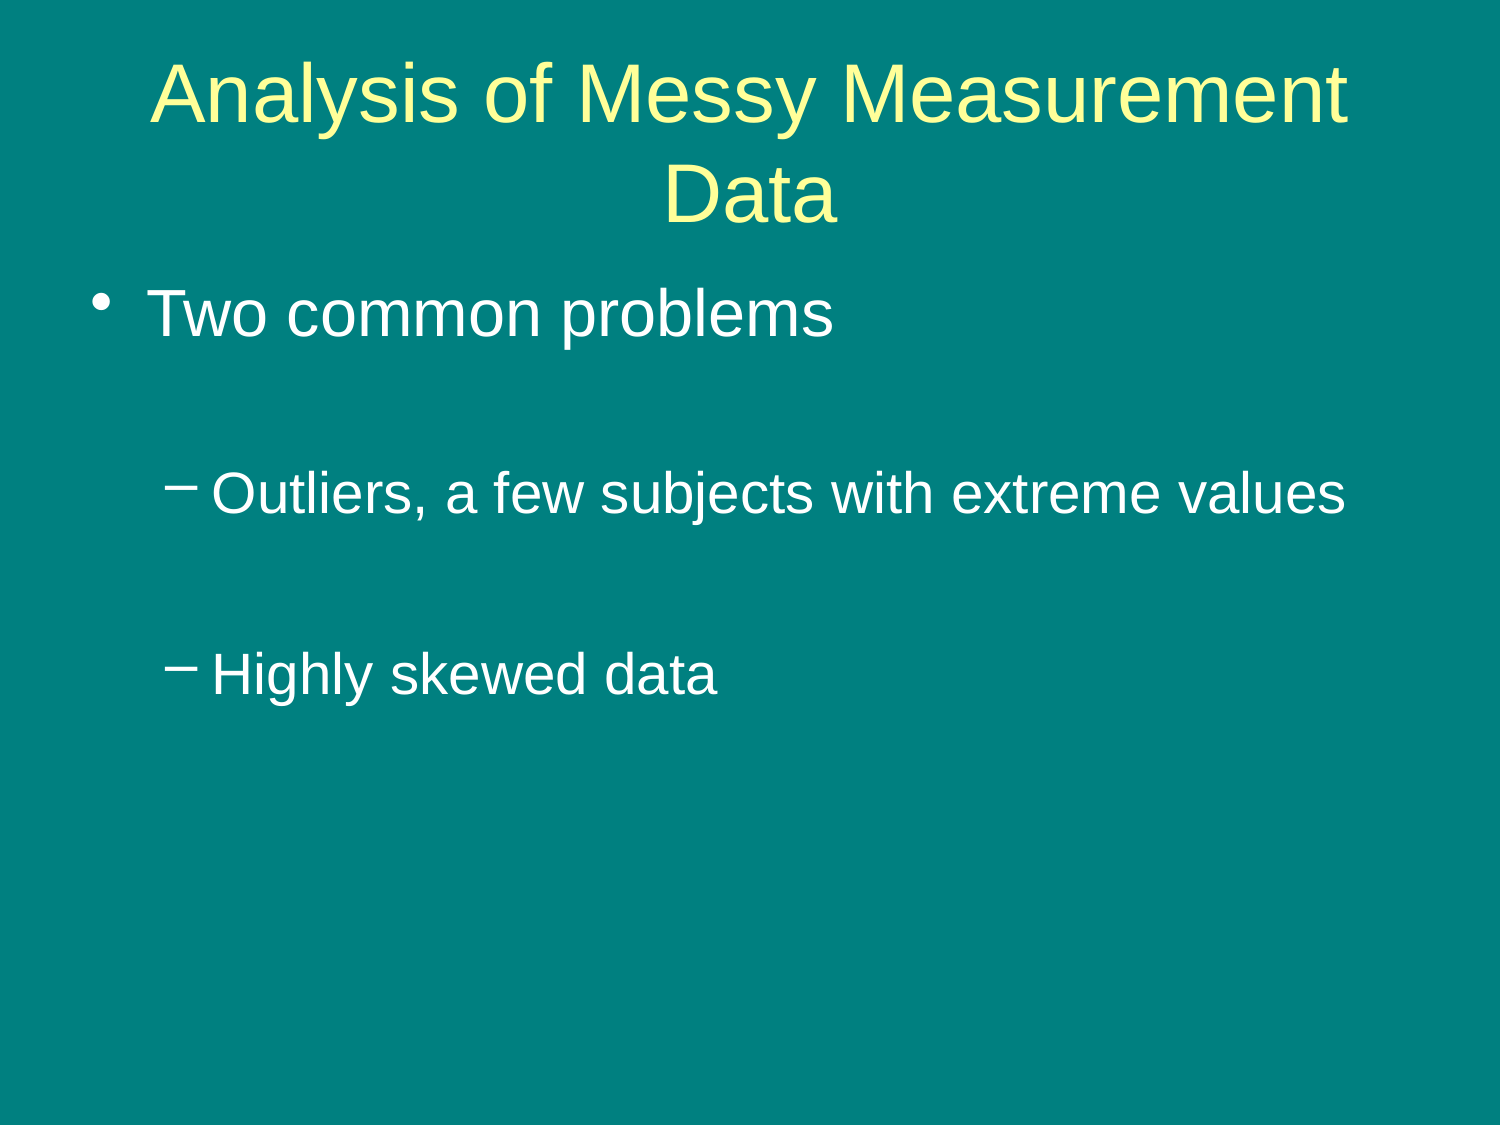

# Analysis of Messy Measurement Data
Two common problems
Outliers, a few subjects with extreme values
Highly skewed data